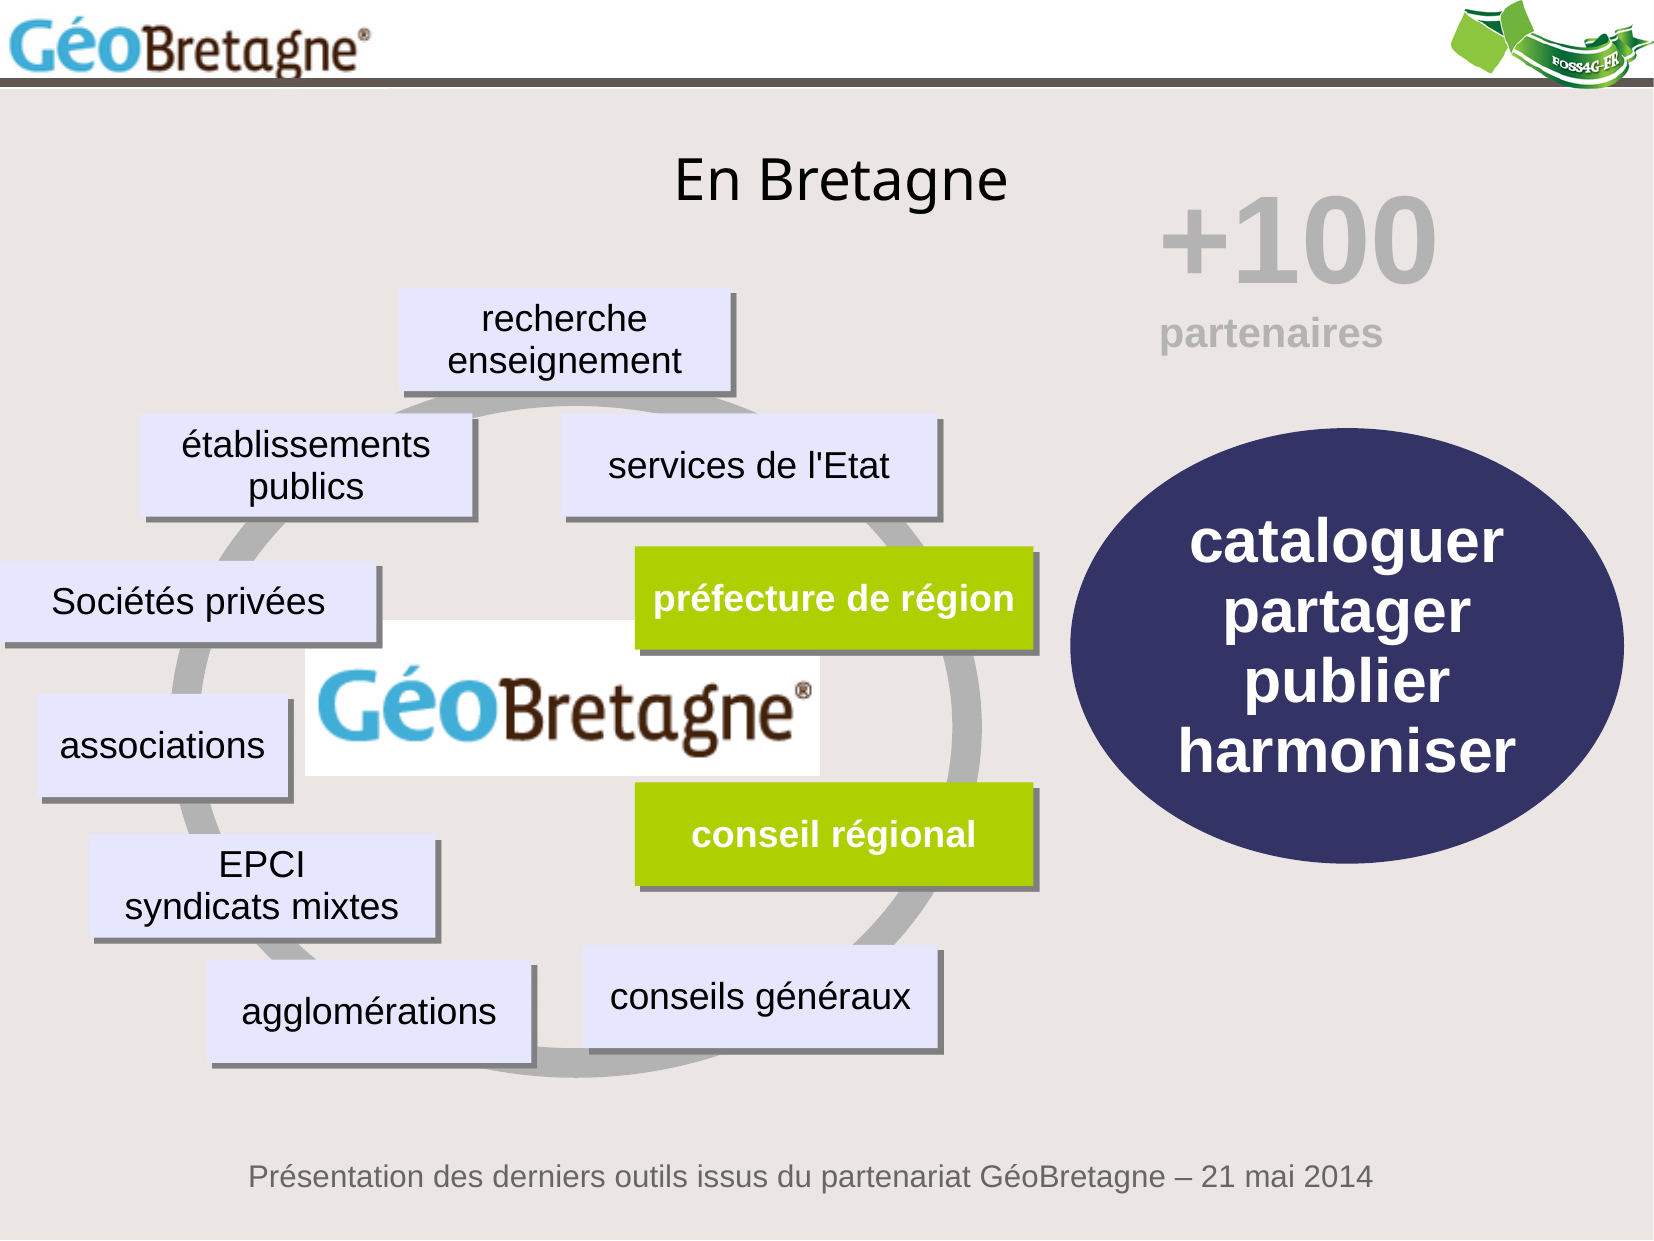

# En Bretagne
+100
partenaires
recherche
enseignement
établissements
publics
services de l'Etat
cataloguer
partager
publier
harmoniser
préfecture de région
Sociétés privées
associations
conseil régional
EPCI
syndicats mixtes
conseils généraux
agglomérations